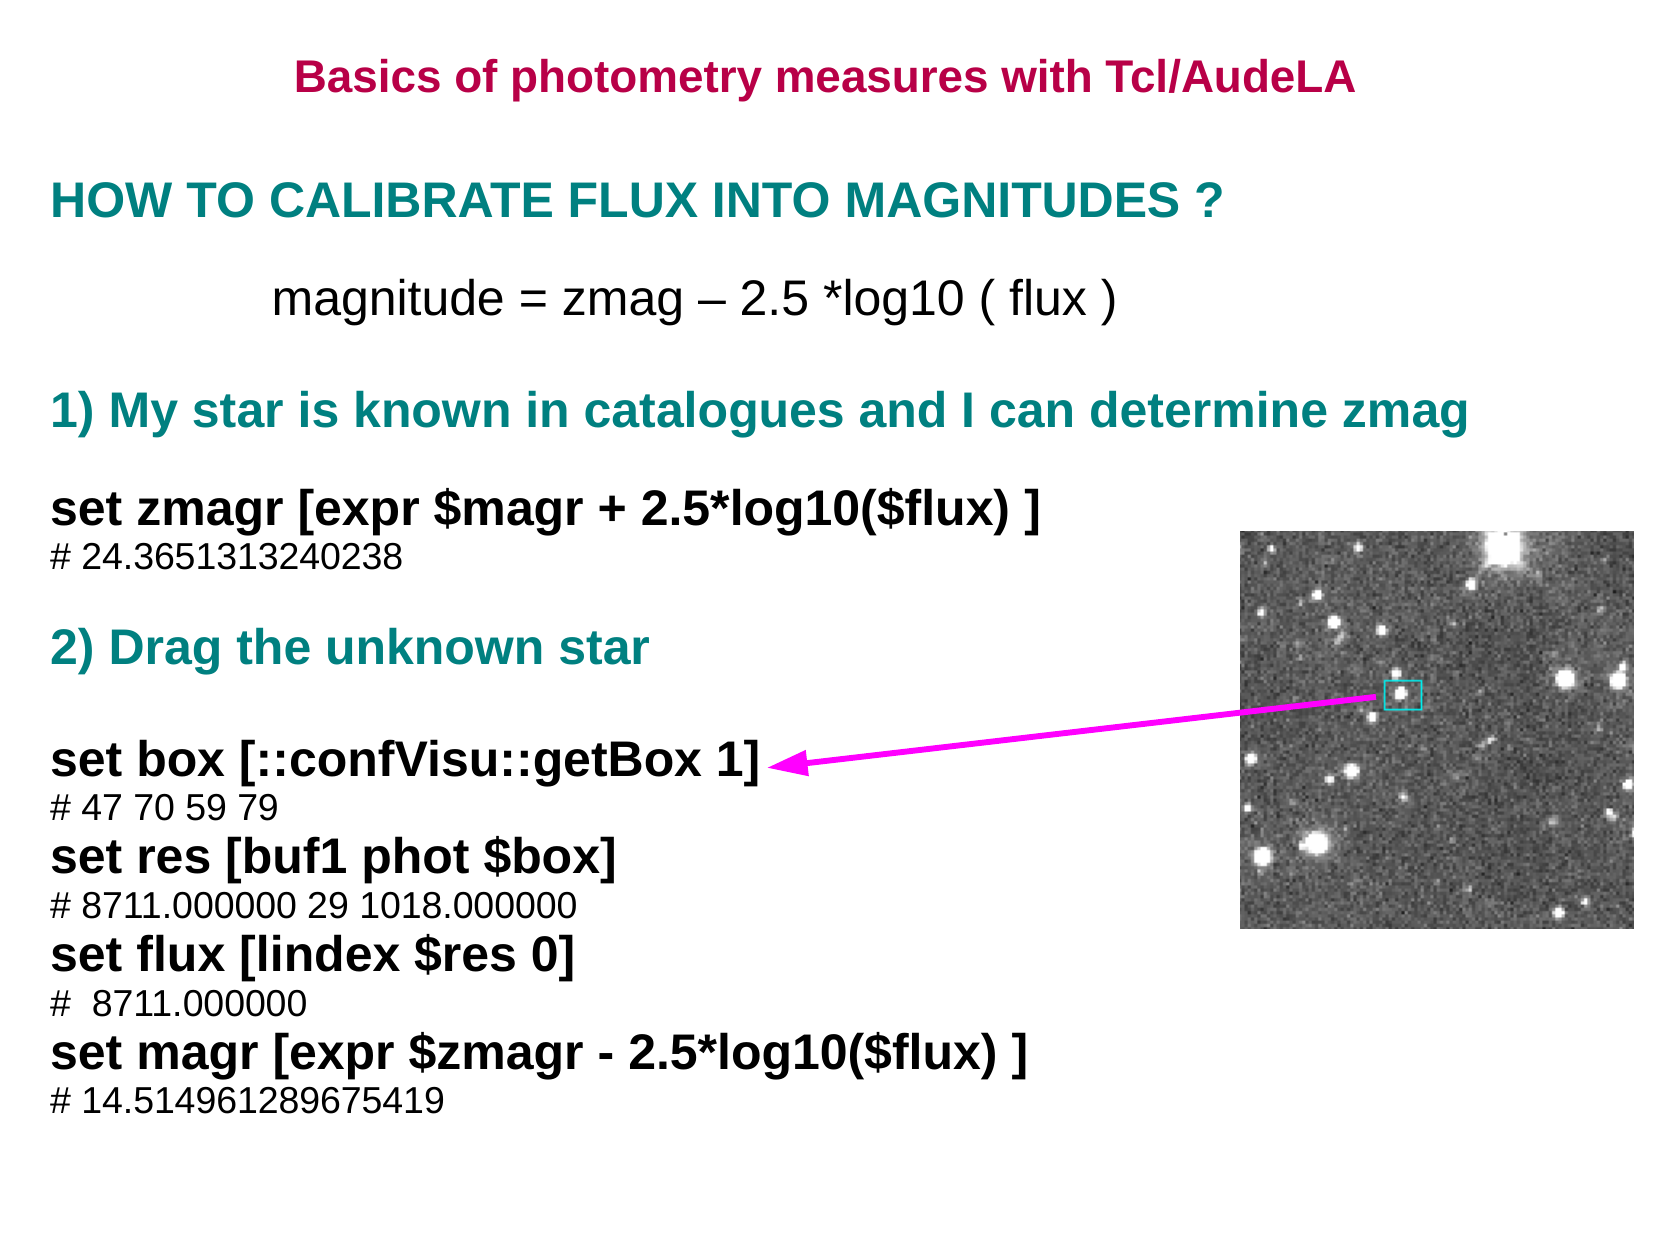

Basics of photometry measures with Tcl/AudeLA
HOW TO CALIBRATE FLUX INTO MAGNITUDES ?
			magnitude = zmag – 2.5 *log10 ( flux )
1) My star is known in catalogues and I can determine zmag
set zmagr [expr $magr + 2.5*log10($flux) ]
# 24.3651313240238
2) Drag the unknown star
set box [::confVisu::getBox 1]
# 47 70 59 79
set res [buf1 phot $box]
# 8711.000000 29 1018.000000
set flux [lindex $res 0]
# 8711.000000
set magr [expr $zmagr - 2.5*log10($flux) ]
# 14.514961289675419